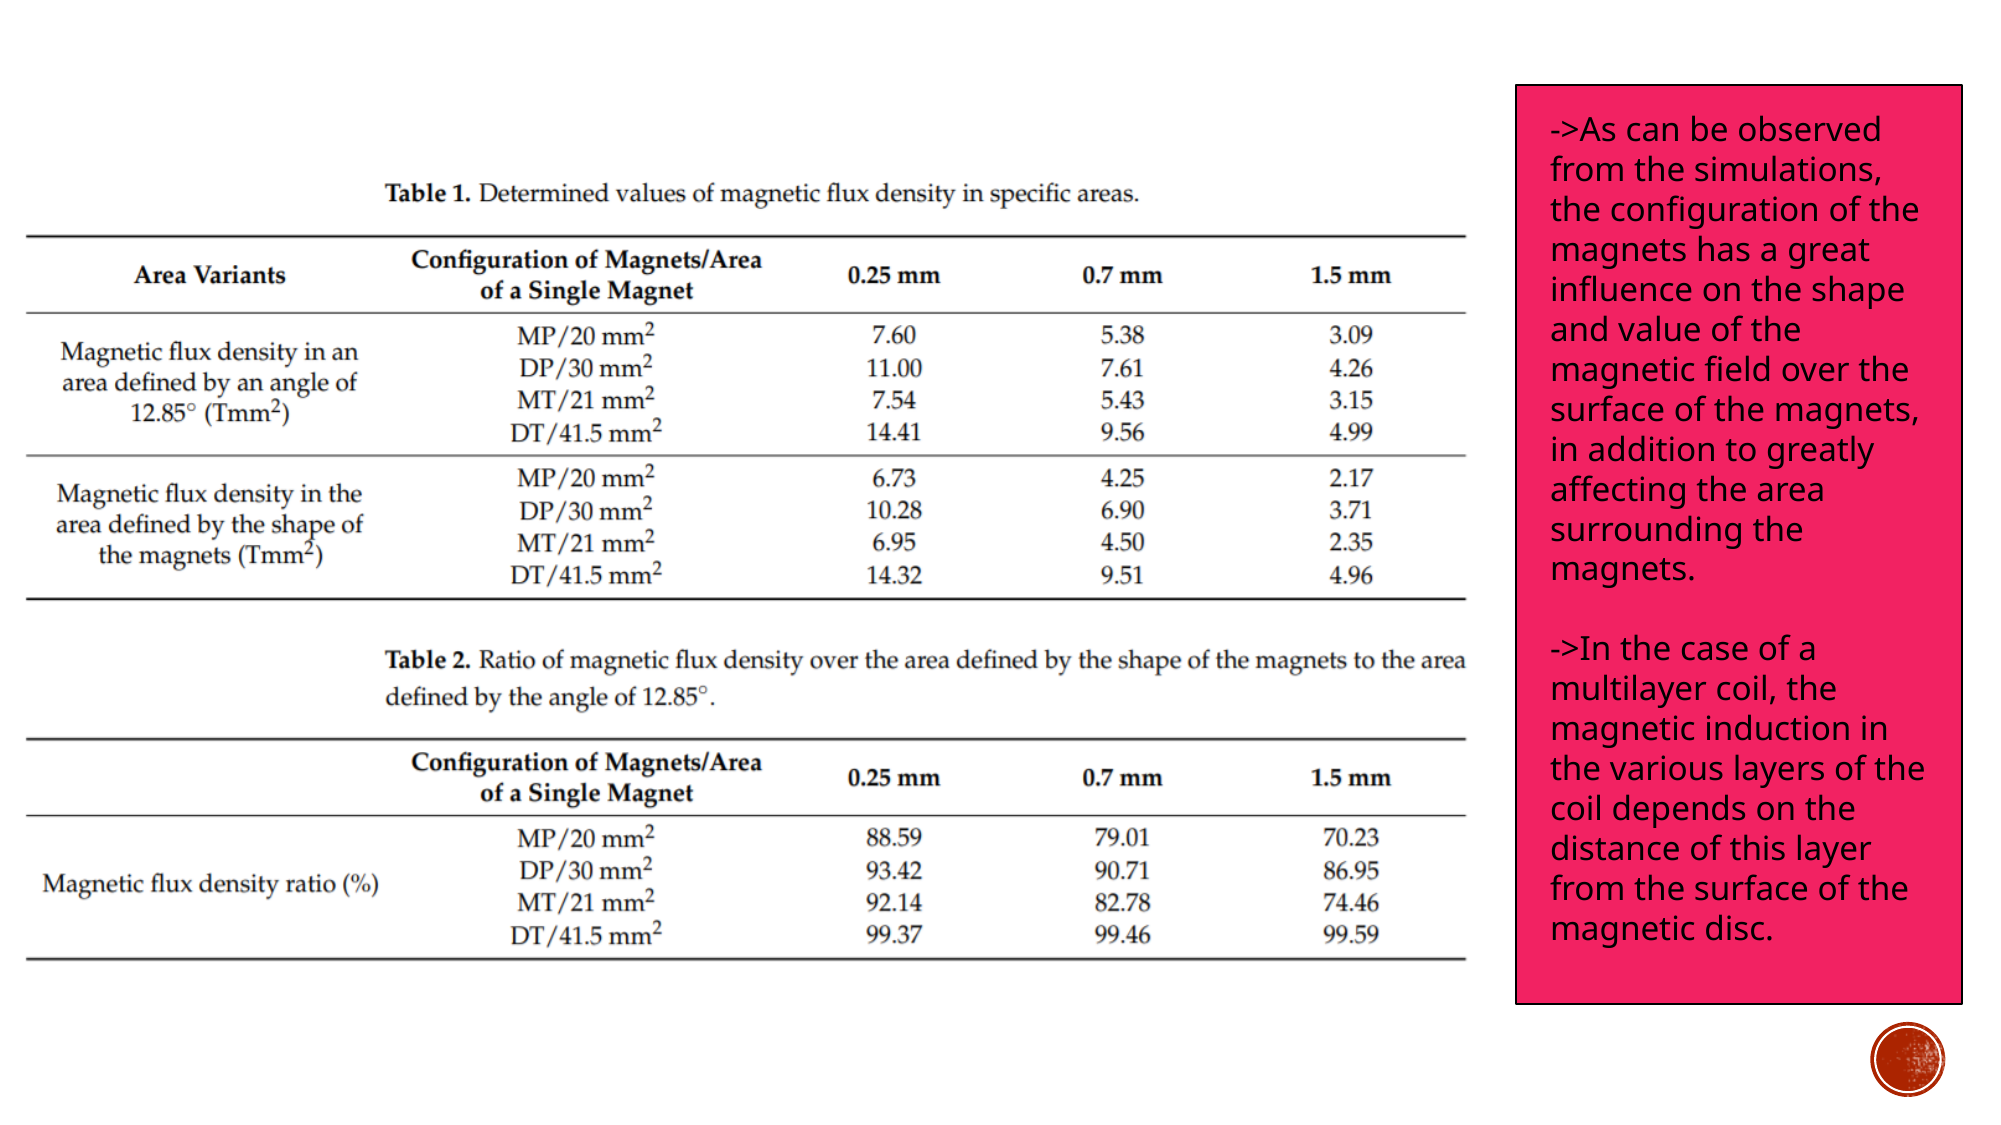

->As can be observed from the simulations, the configuration of the magnets has a great influence on the shape and value of the magnetic field over the surface of the magnets, in addition to greatly affecting the area surrounding the magnets.
->In the case of a multilayer coil, the magnetic induction in the various layers of the coil depends on the distance of this layer from the surface of the magnetic disc.